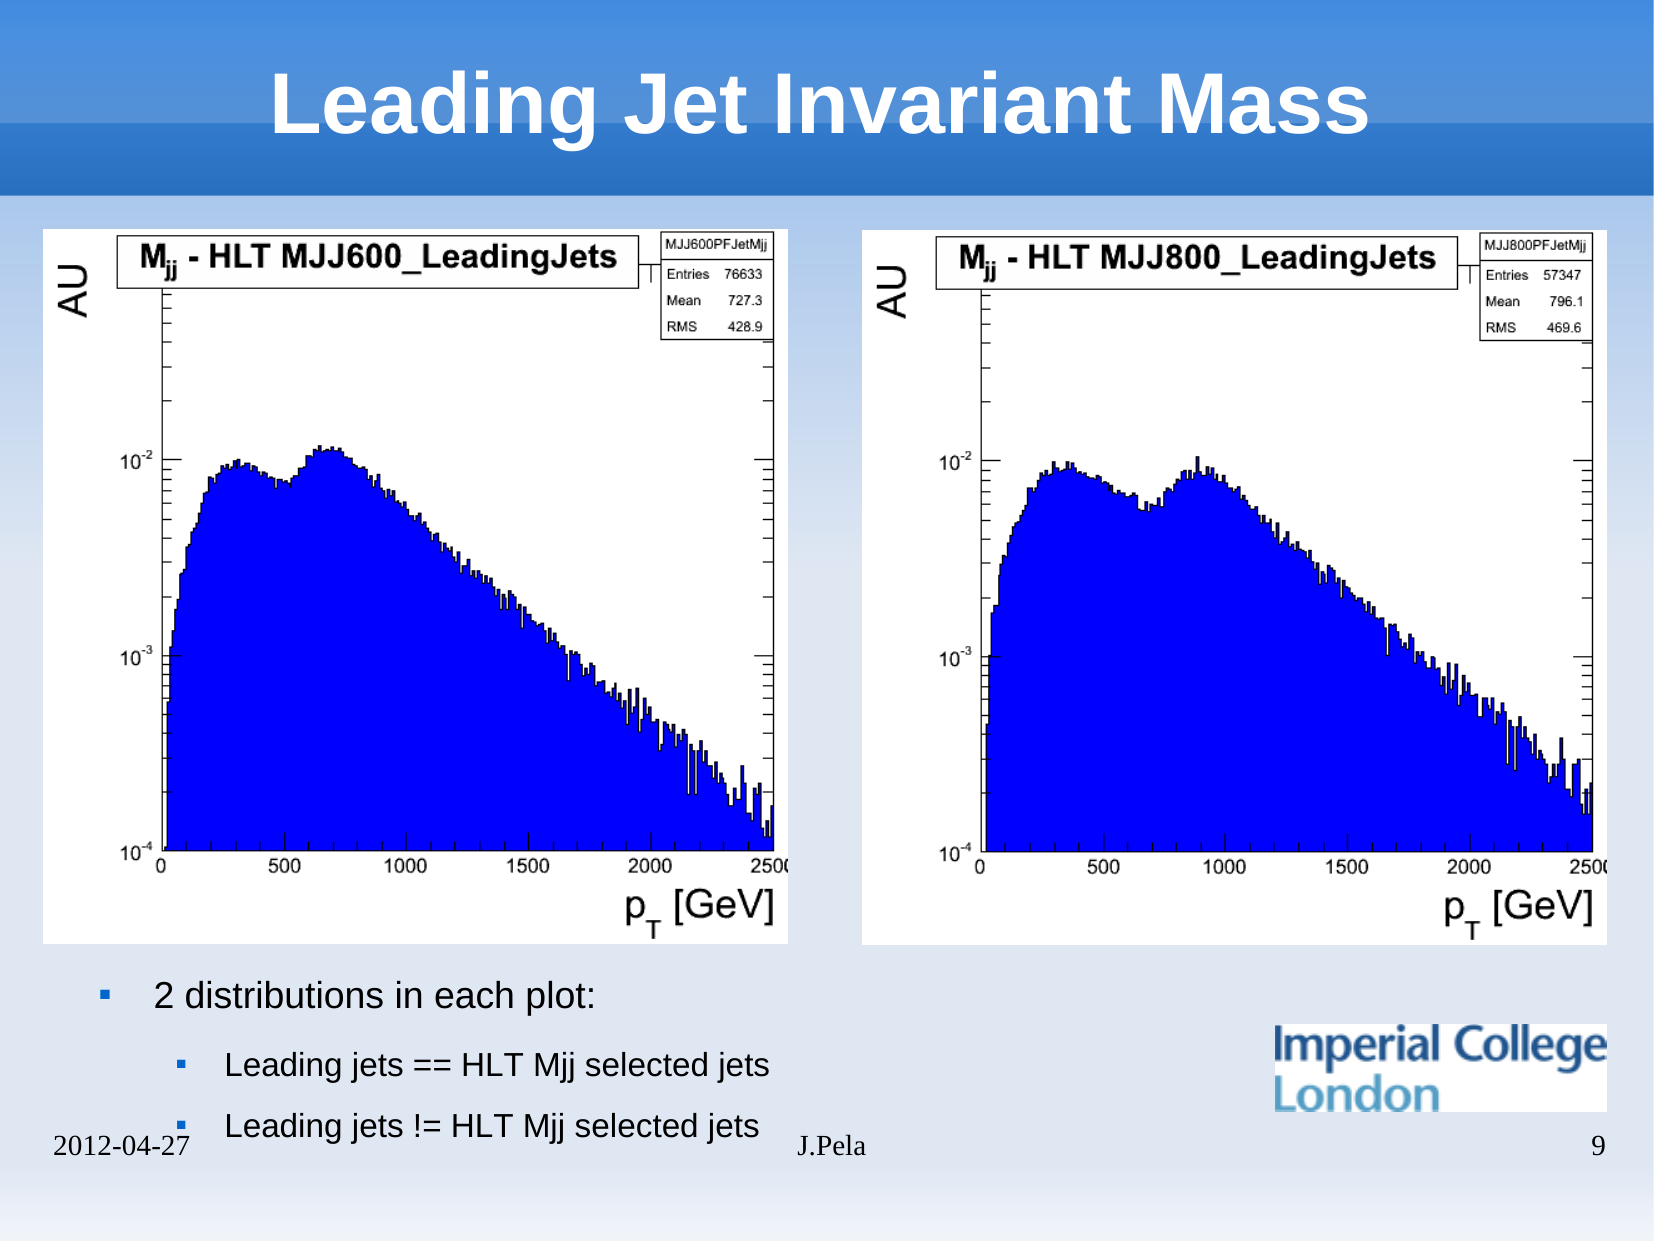

# Leading Jet Invariant Mass
2 distributions in each plot:
Leading jets == HLT Mjj selected jets
Leading jets != HLT Mjj selected jets
2012-04-27
J.Pela
9